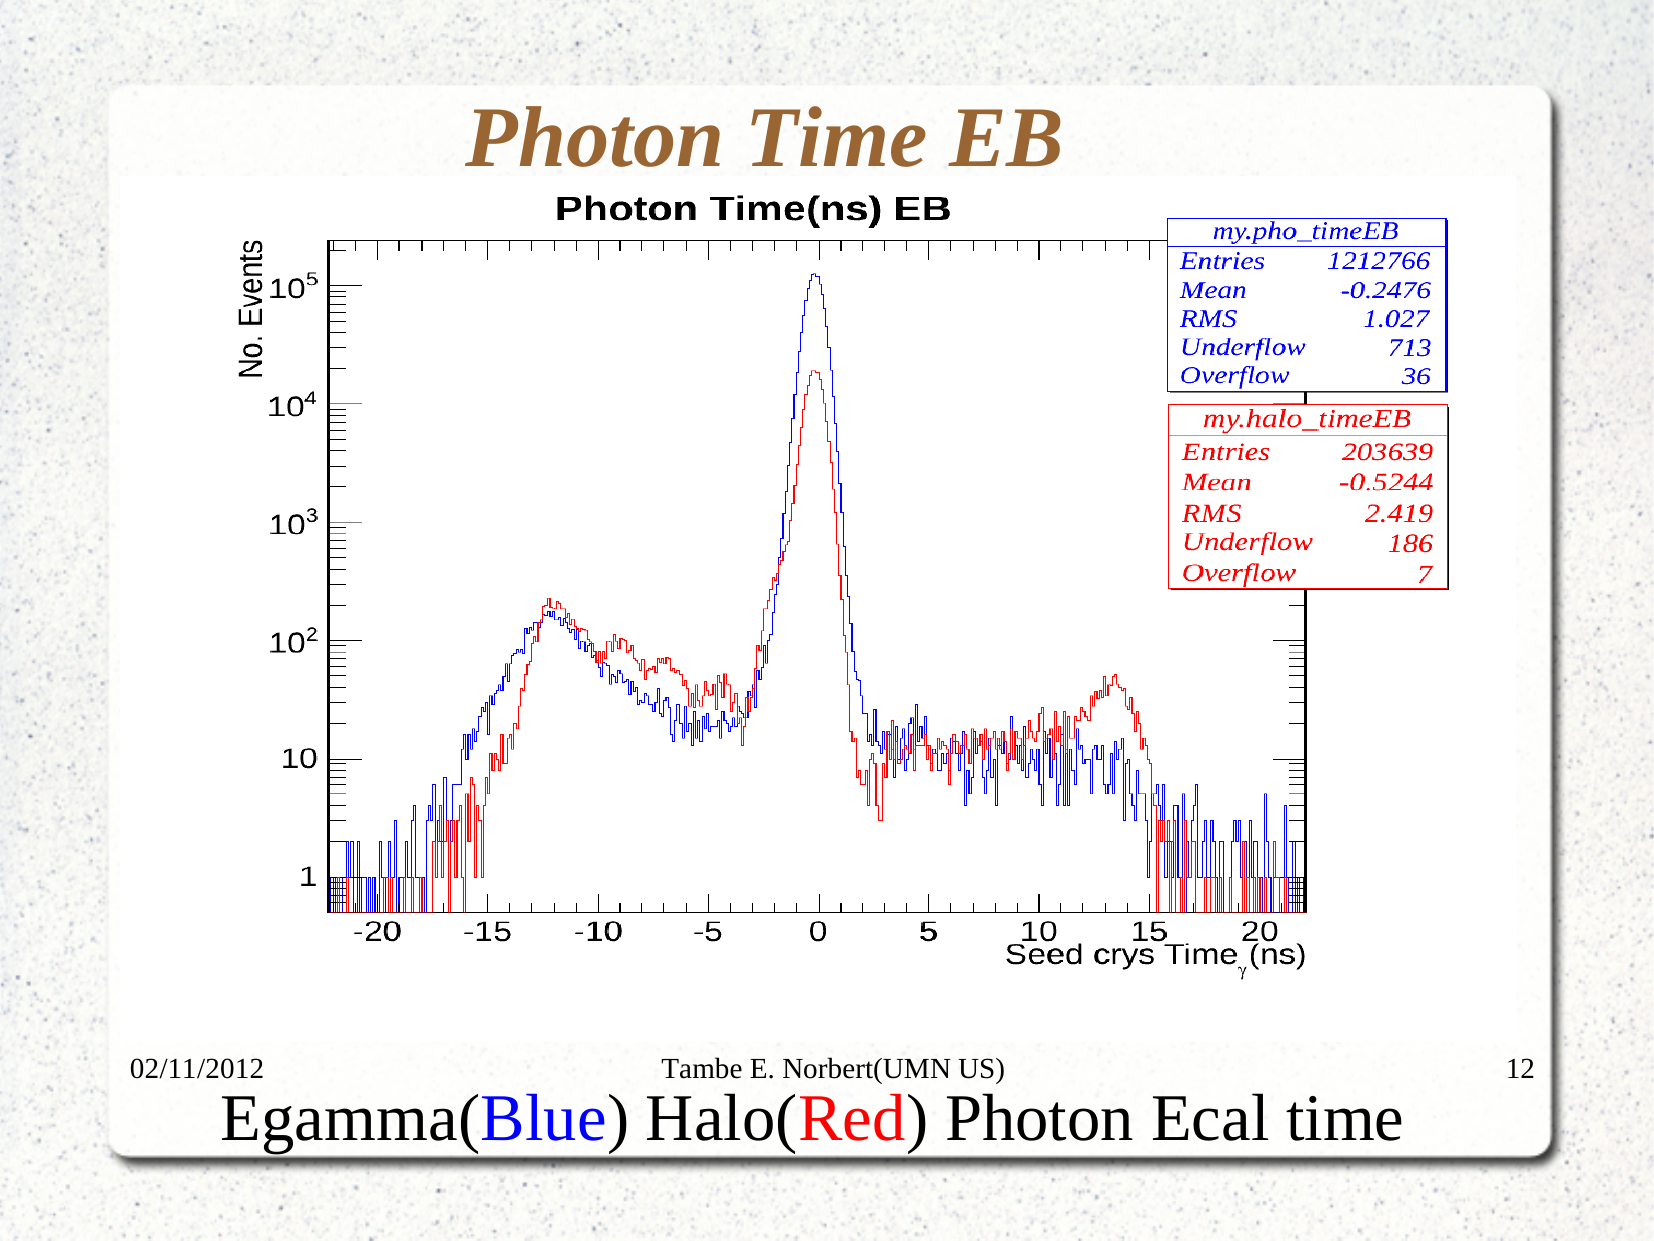

# Photon Time EB
02/11/2012
Tambe E. Norbert(UMN US)
12
Egamma(Blue) Halo(Red) Photon Ecal time